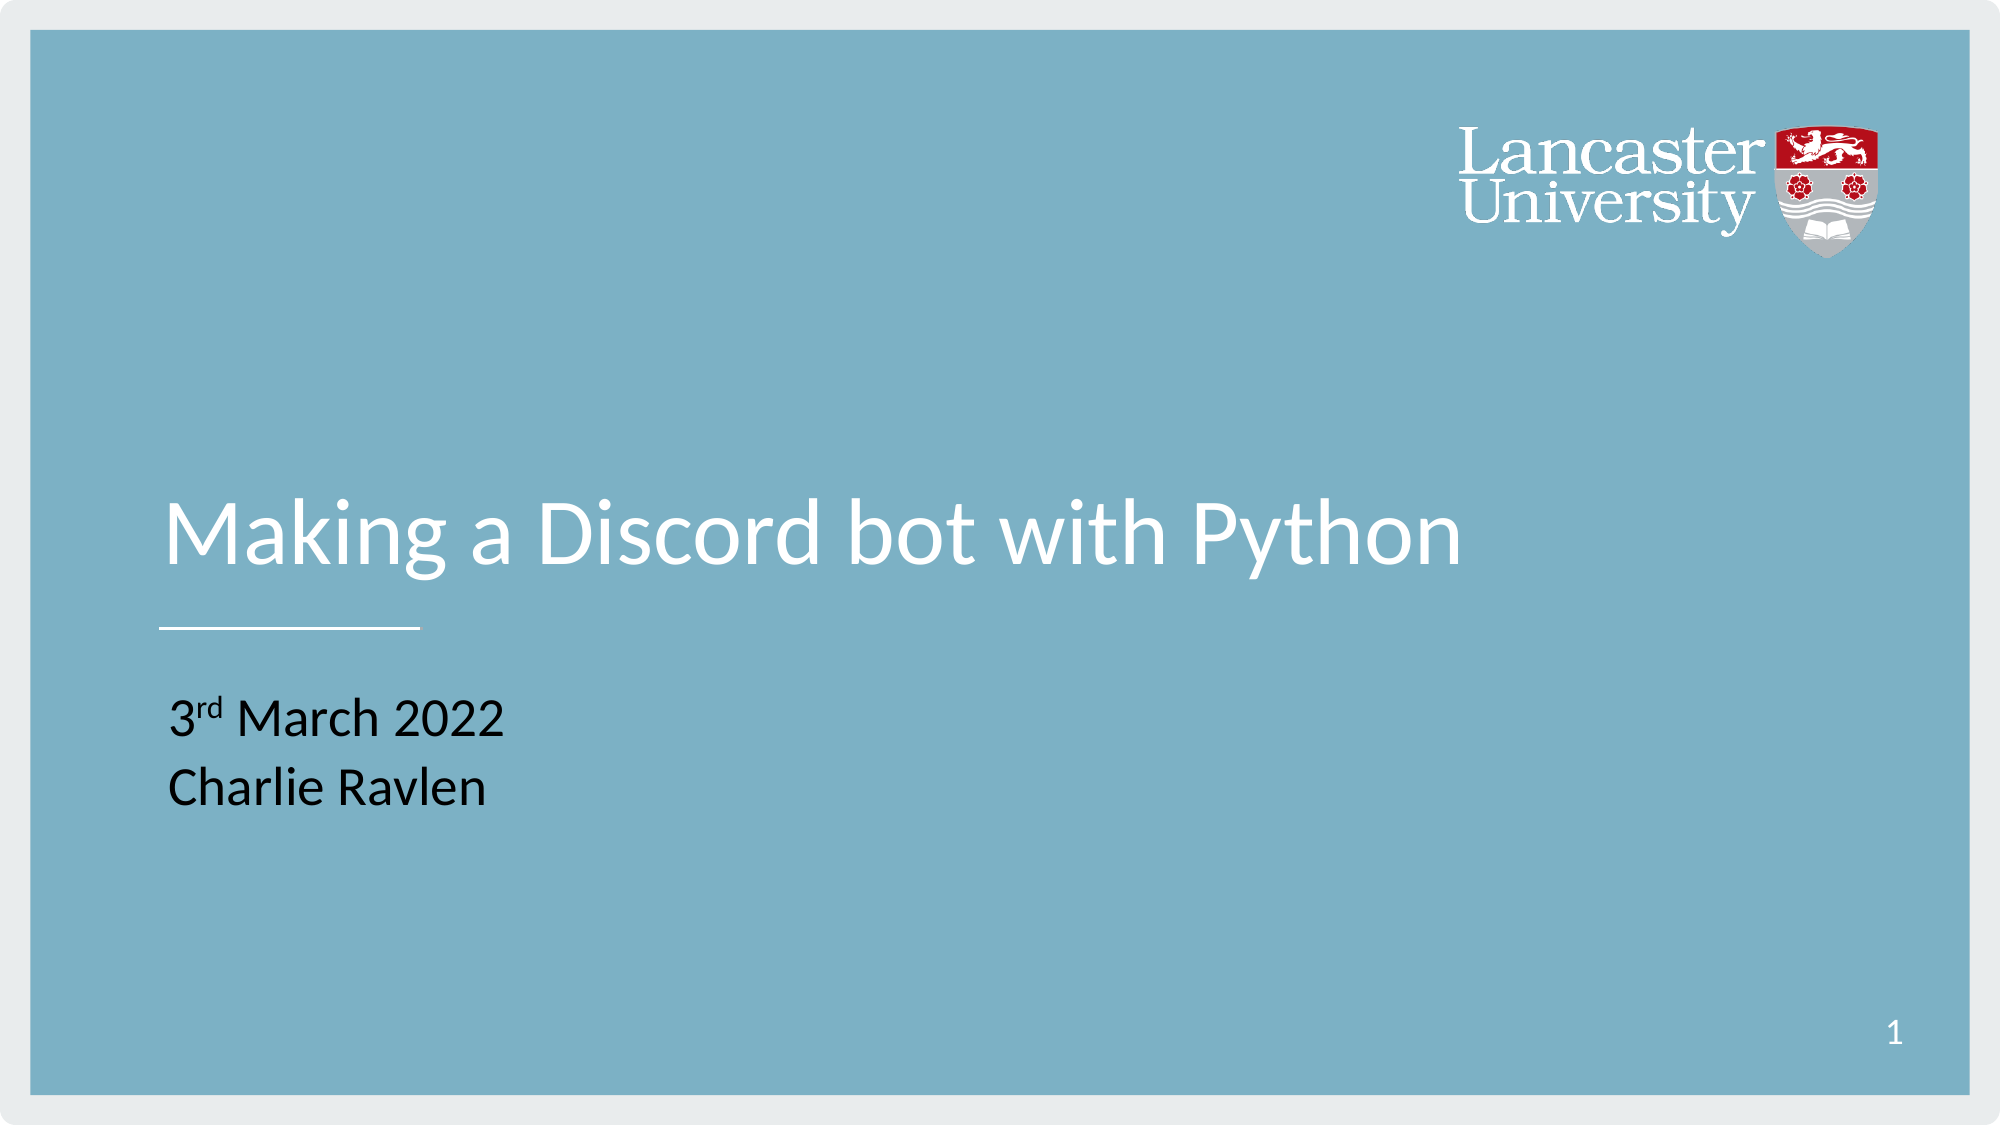

# Making a Discord bot with Python
3rd March 2022
Charlie Ravlen